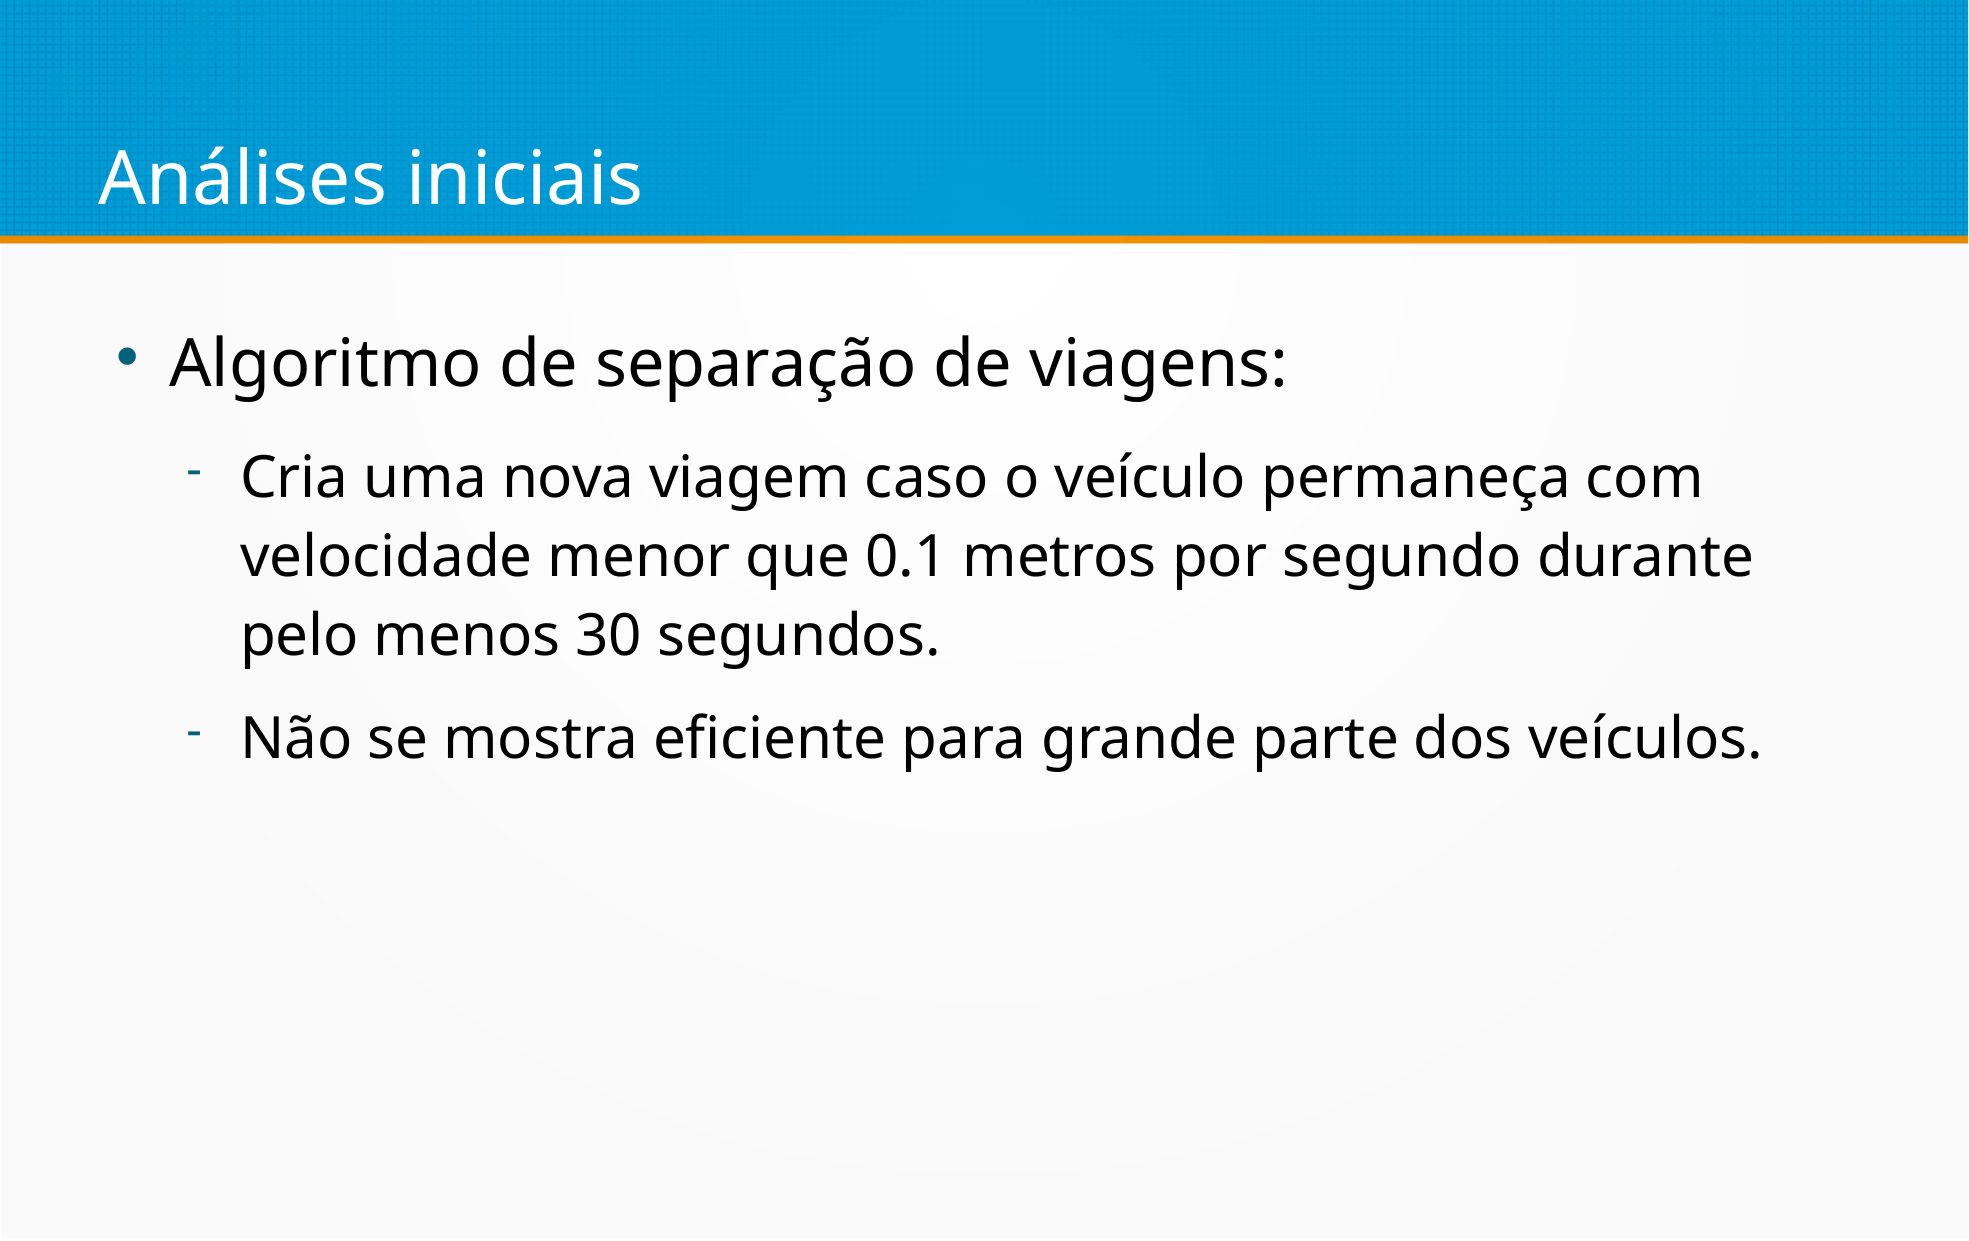

Análises iniciais
Algoritmo de separação de viagens:
Cria uma nova viagem caso o veículo permaneça com velocidade menor que 0.1 metros por segundo durante pelo menos 30 segundos.
Não se mostra eficiente para grande parte dos veículos.